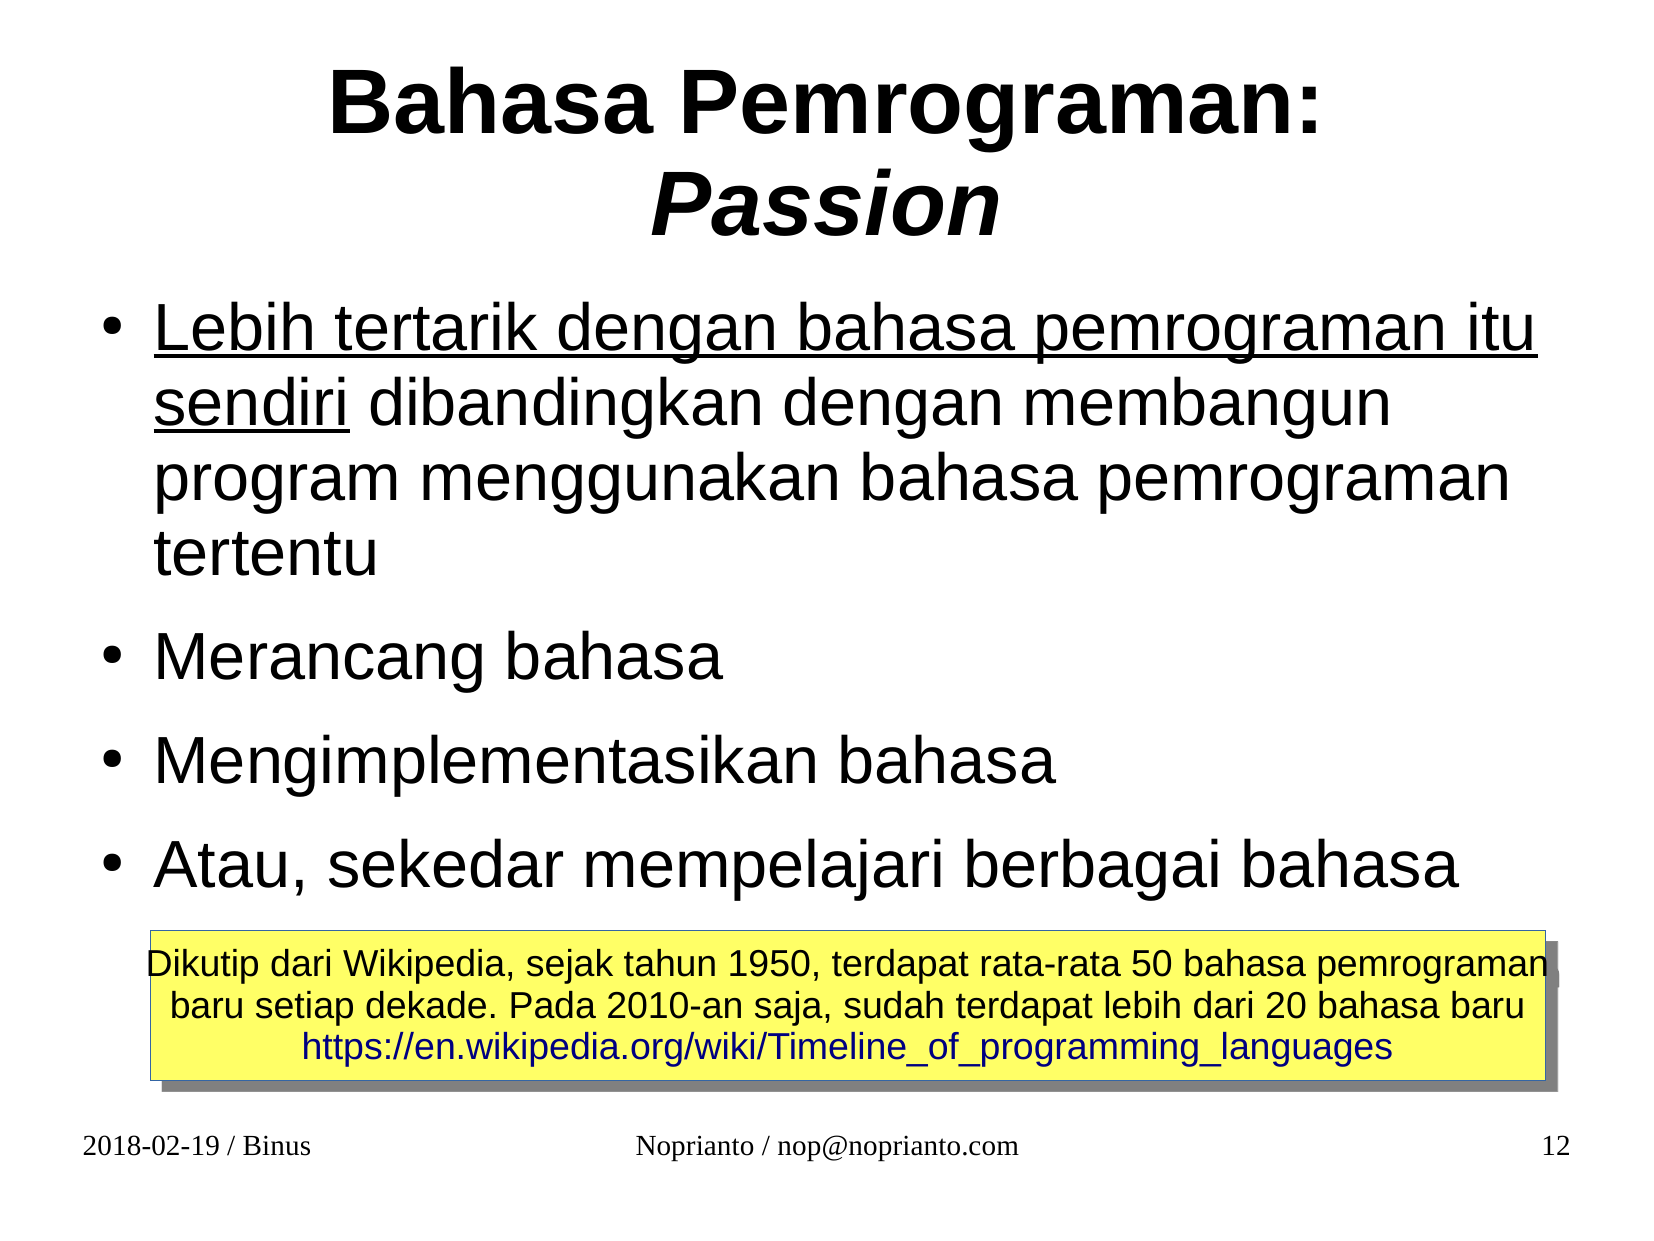

# Bahasa Pemrograman: Passion
Lebih tertarik dengan bahasa pemrograman itu sendiri dibandingkan dengan membangun program menggunakan bahasa pemrograman tertentu
Merancang bahasa
Mengimplementasikan bahasa
Atau, sekedar mempelajari berbagai bahasa
Dikutip dari Wikipedia, sejak tahun 1950, terdapat rata-rata 50 bahasa pemrograman
baru setiap dekade. Pada 2010-an saja, sudah terdapat lebih dari 20 bahasa baru
https://en.wikipedia.org/wiki/Timeline_of_programming_languages
2018-02-19 / Binus
Noprianto / nop@noprianto.com
12